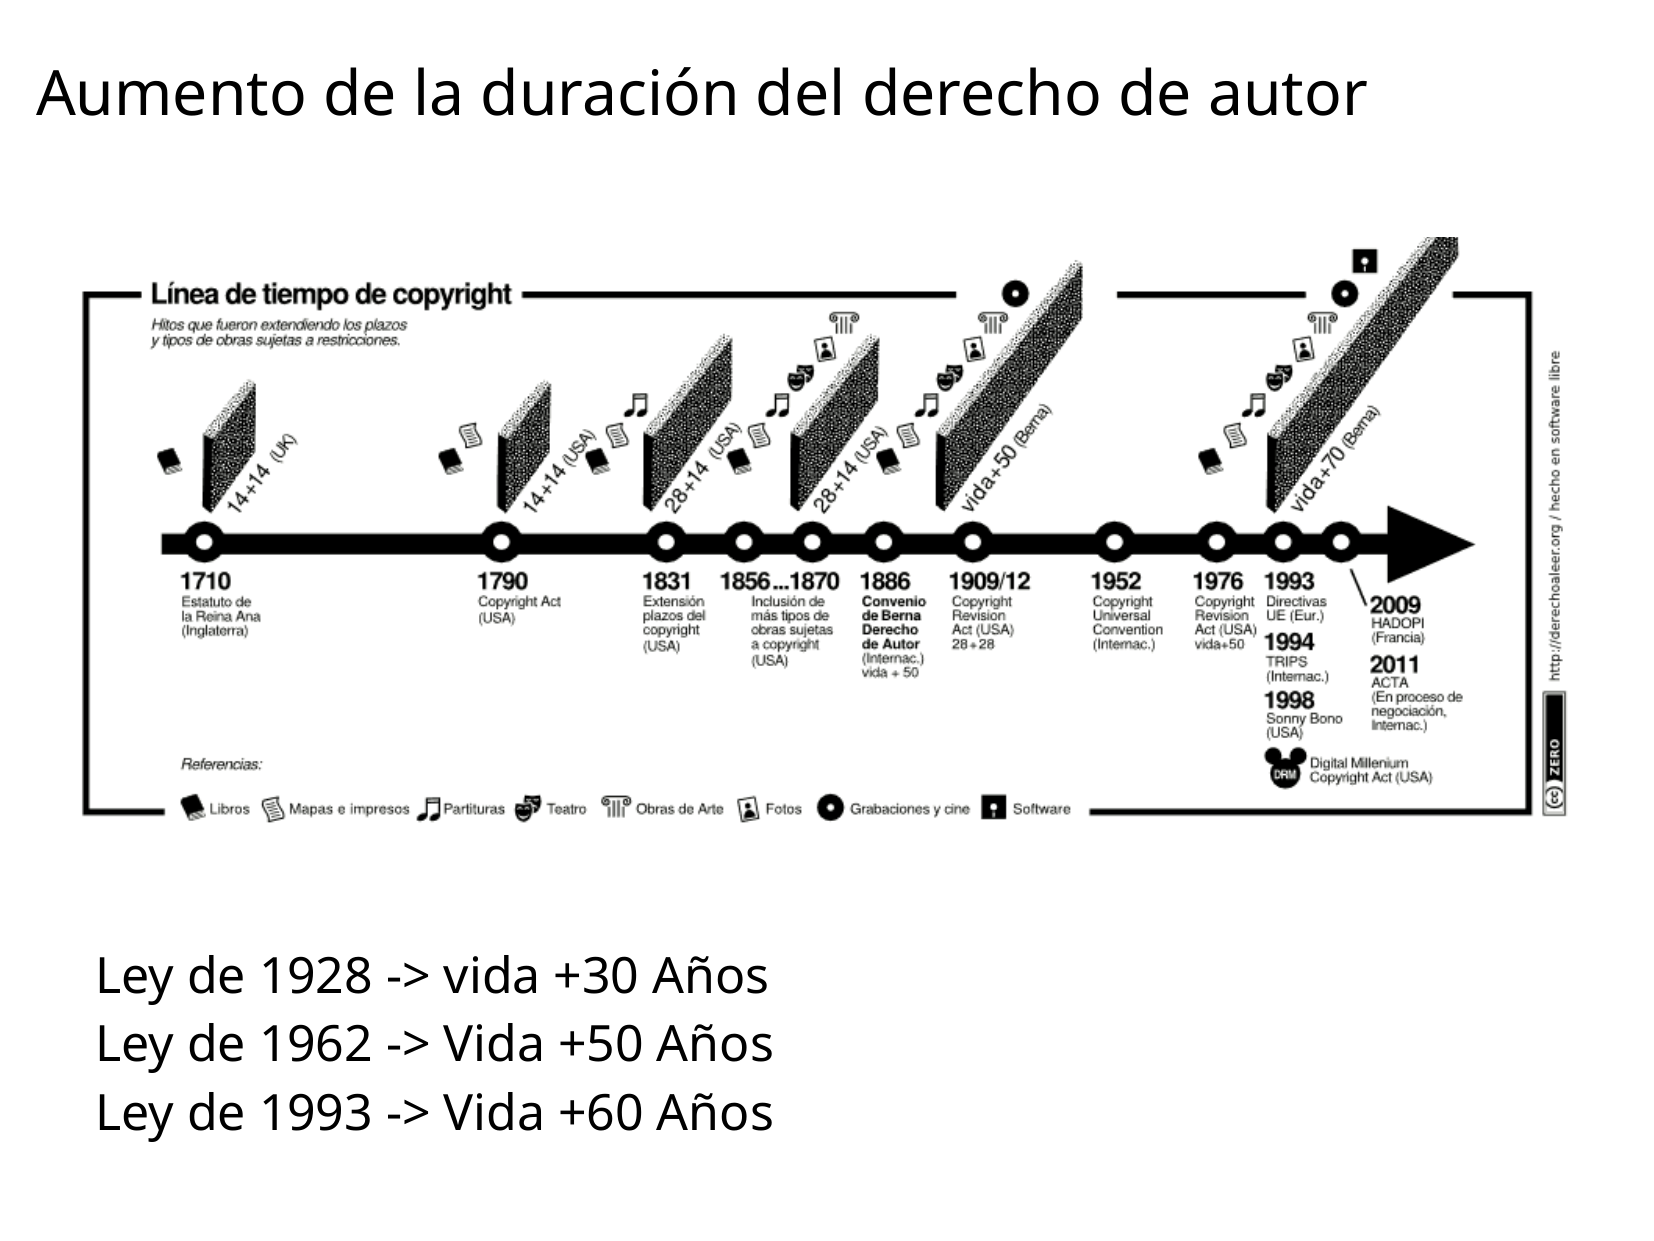

Aumento de la duración del derecho de autor
Ley de 1928 -> vida +30 Años
Ley de 1962 -> Vida +50 Años
Ley de 1993 -> Vida +60 Años